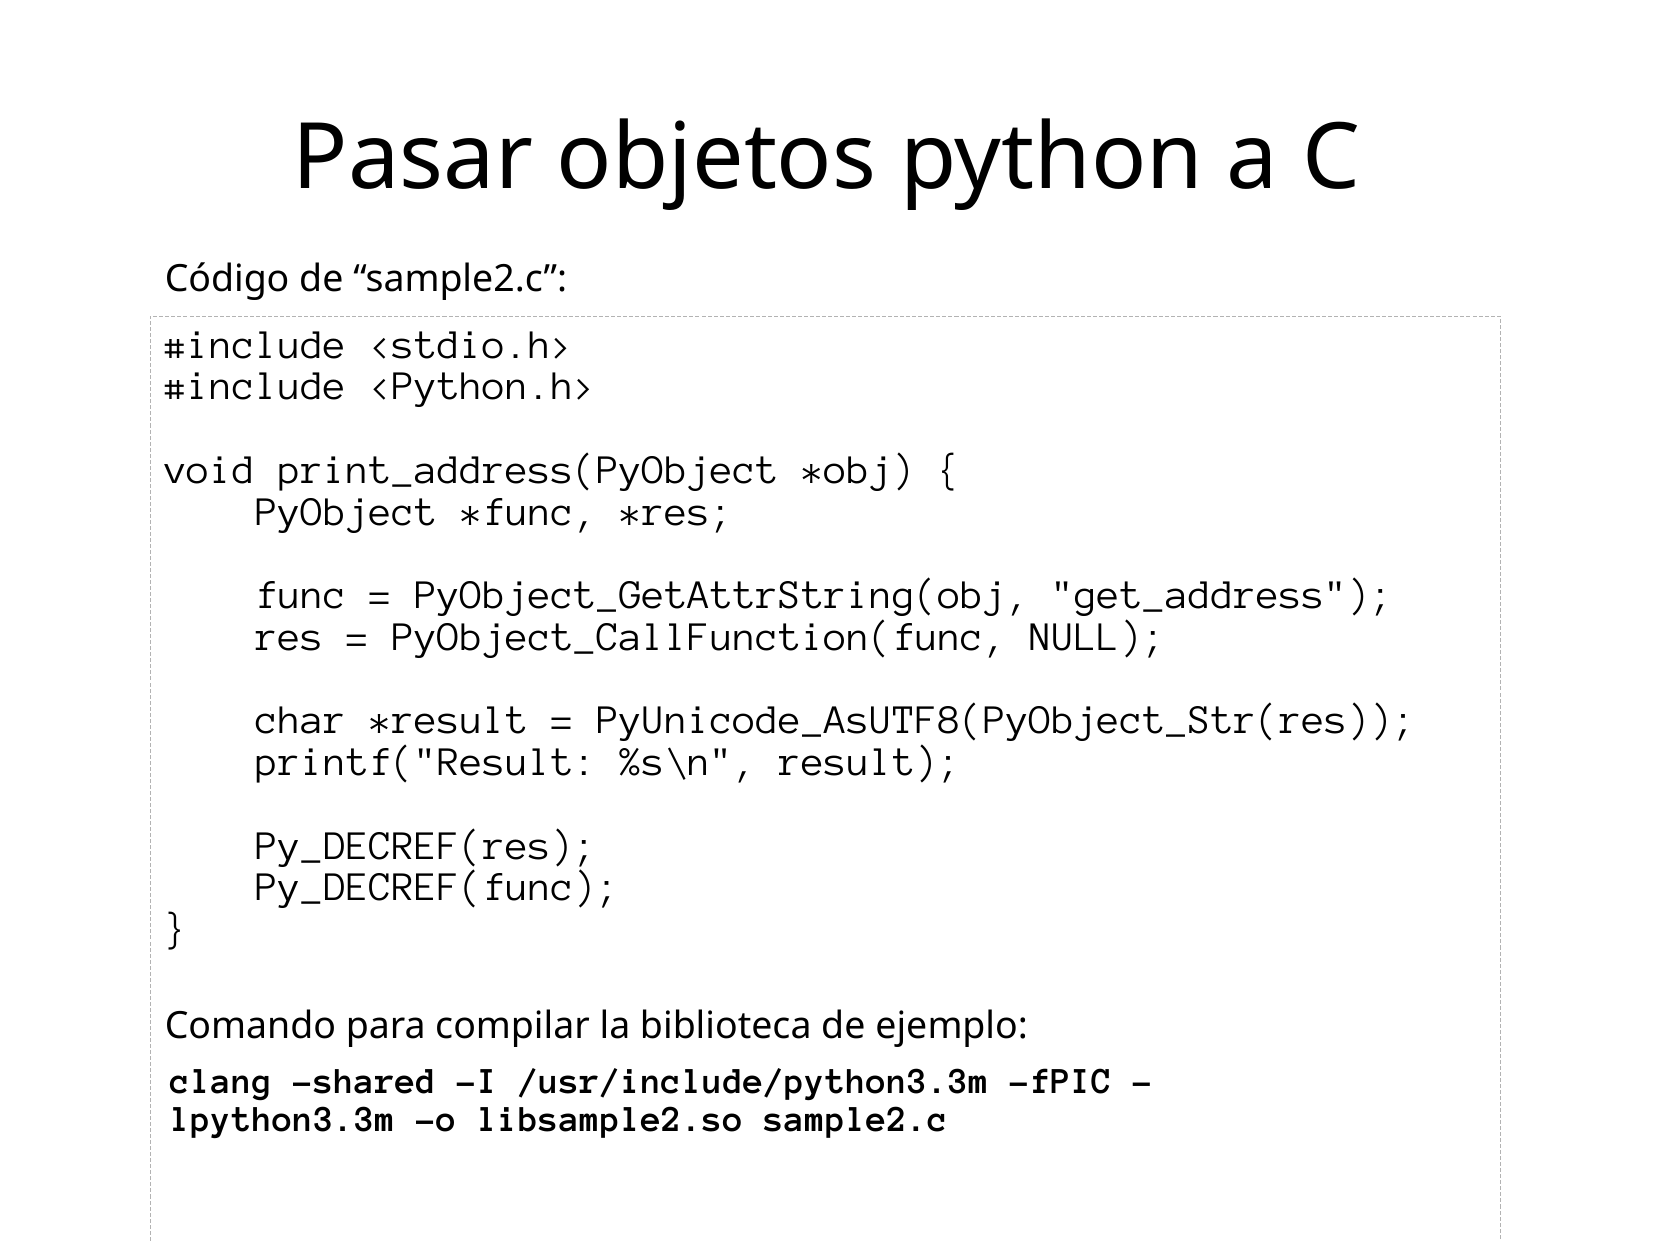

# Pasar objetos python a C
Código de “sample2.c”:
#include <stdio.h>
#include <Python.h>
void print_address(PyObject *obj) {
 PyObject *func, *res;
 func = PyObject_GetAttrString(obj, "get_address");
 res = PyObject_CallFunction(func, NULL);
 char *result = PyUnicode_AsUTF8(PyObject_Str(res));
 printf("Result: %s\n", result);
 Py_DECREF(res);
 Py_DECREF(func);
}
Comando para compilar la biblioteca de ejemplo:
clang -shared -I /usr/include/python3.3m -fPIC -lpython3.3m -o libsample2.so sample2.c